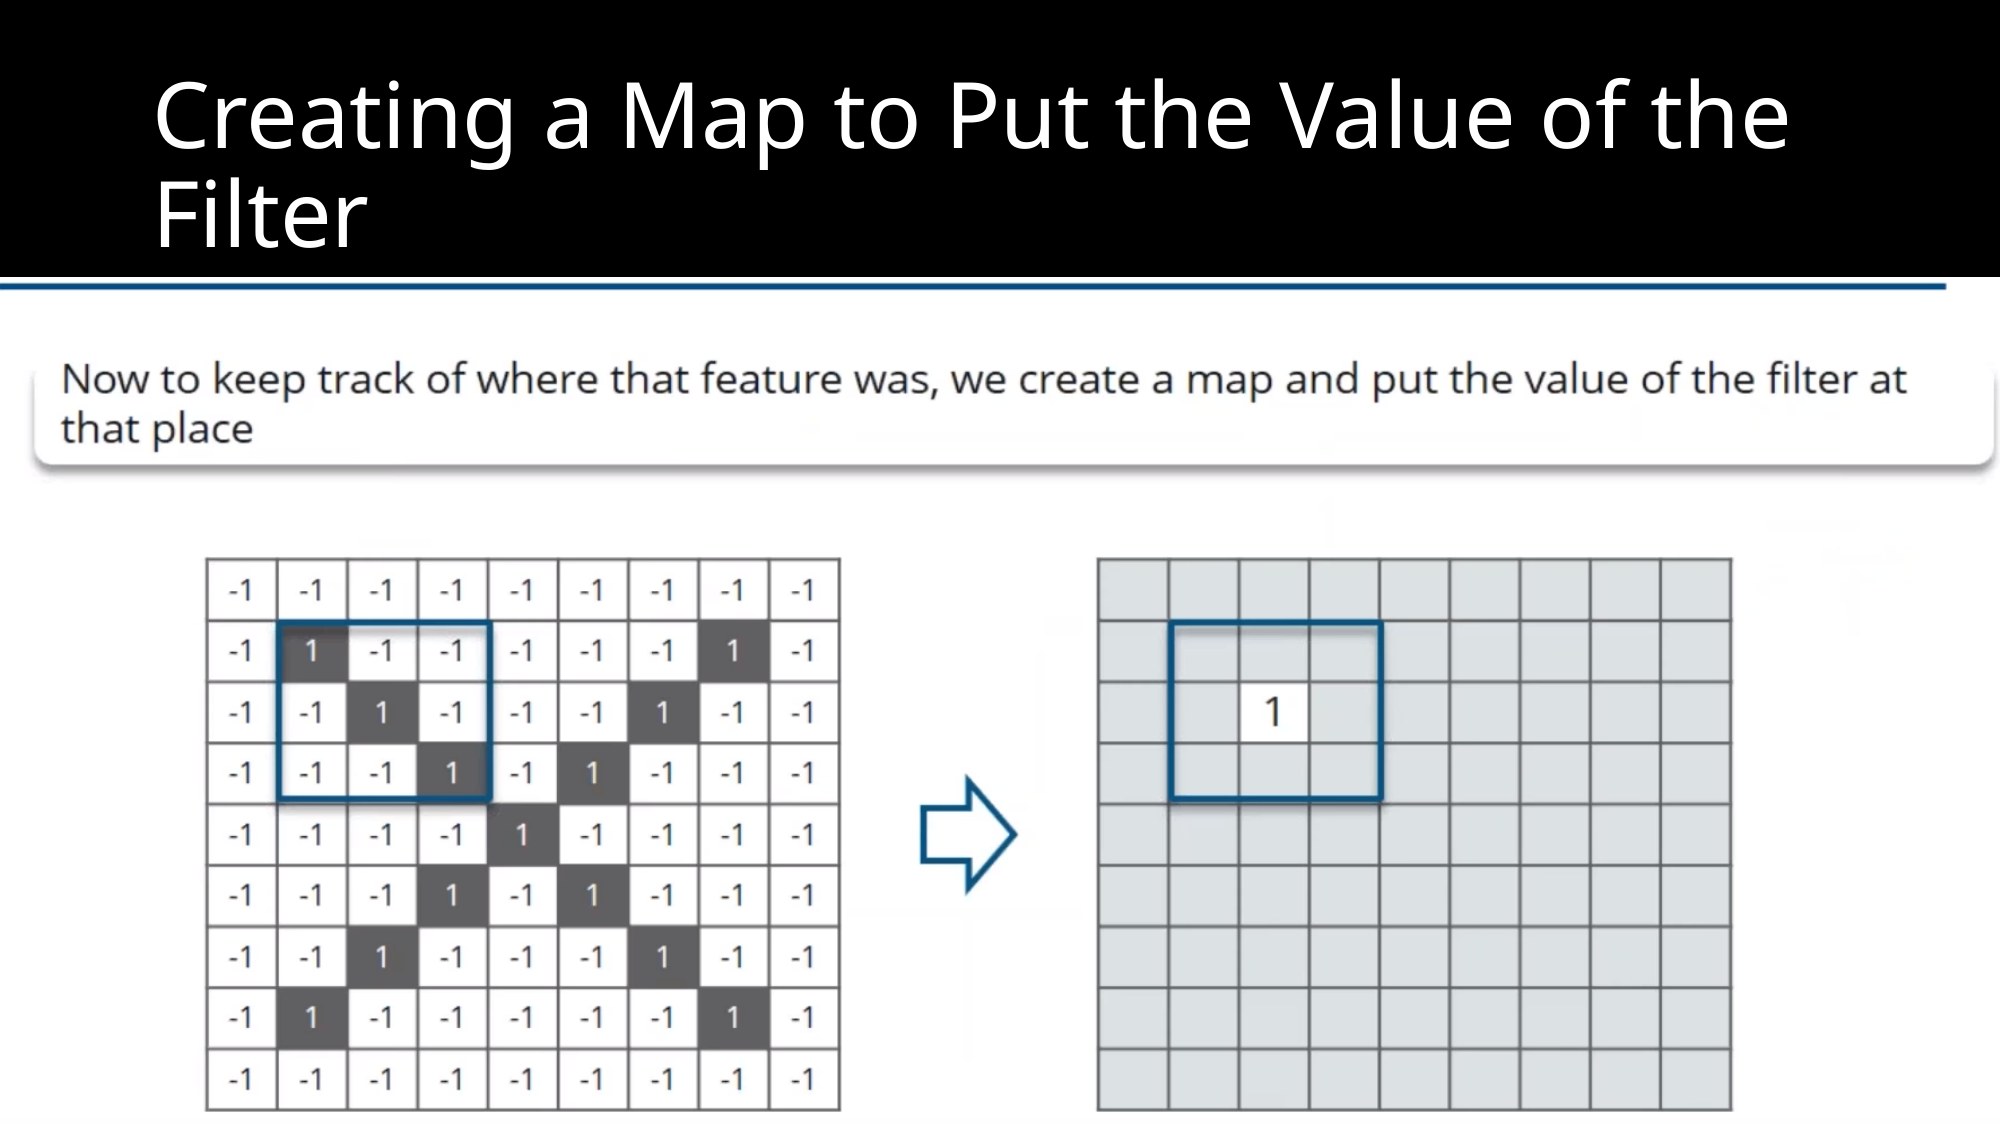

Creating a Map to Put the Value of the Filter